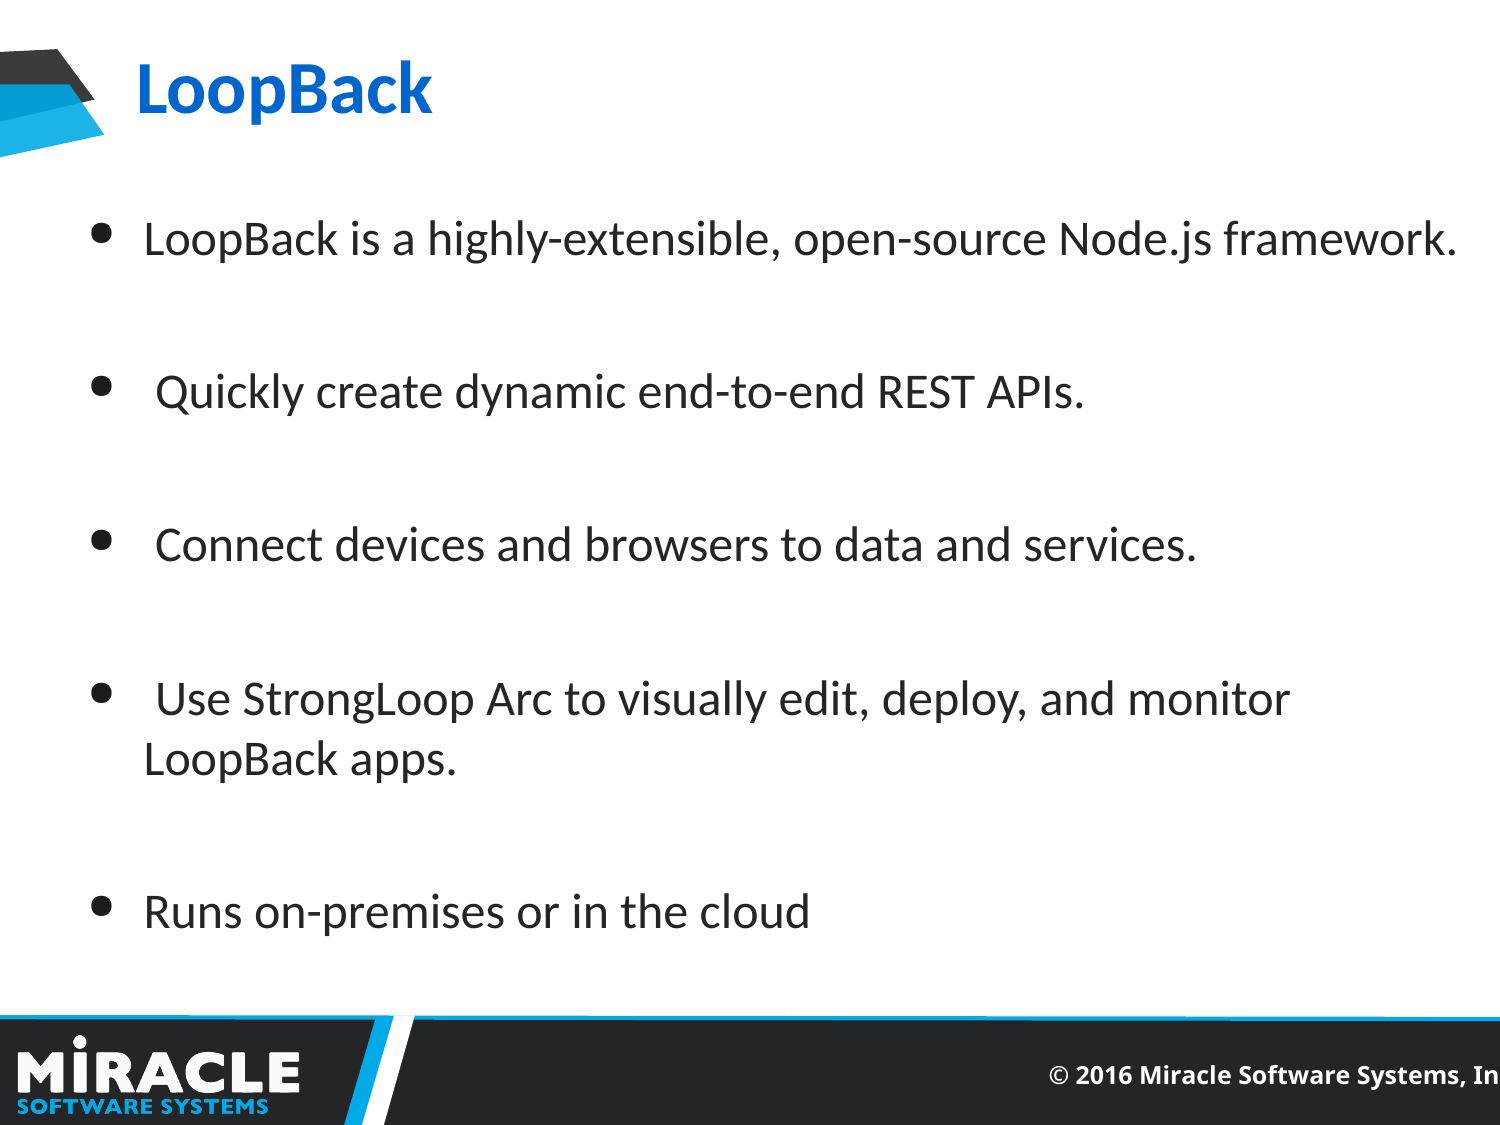

# LoopBack
LoopBack is a highly-extensible, open-source Node.js framework.
 Quickly create dynamic end-to-end REST APIs.
 Connect devices and browsers to data and services.
 Use StrongLoop Arc to visually edit, deploy, and monitor LoopBack apps.
Runs on-premises or in the cloud